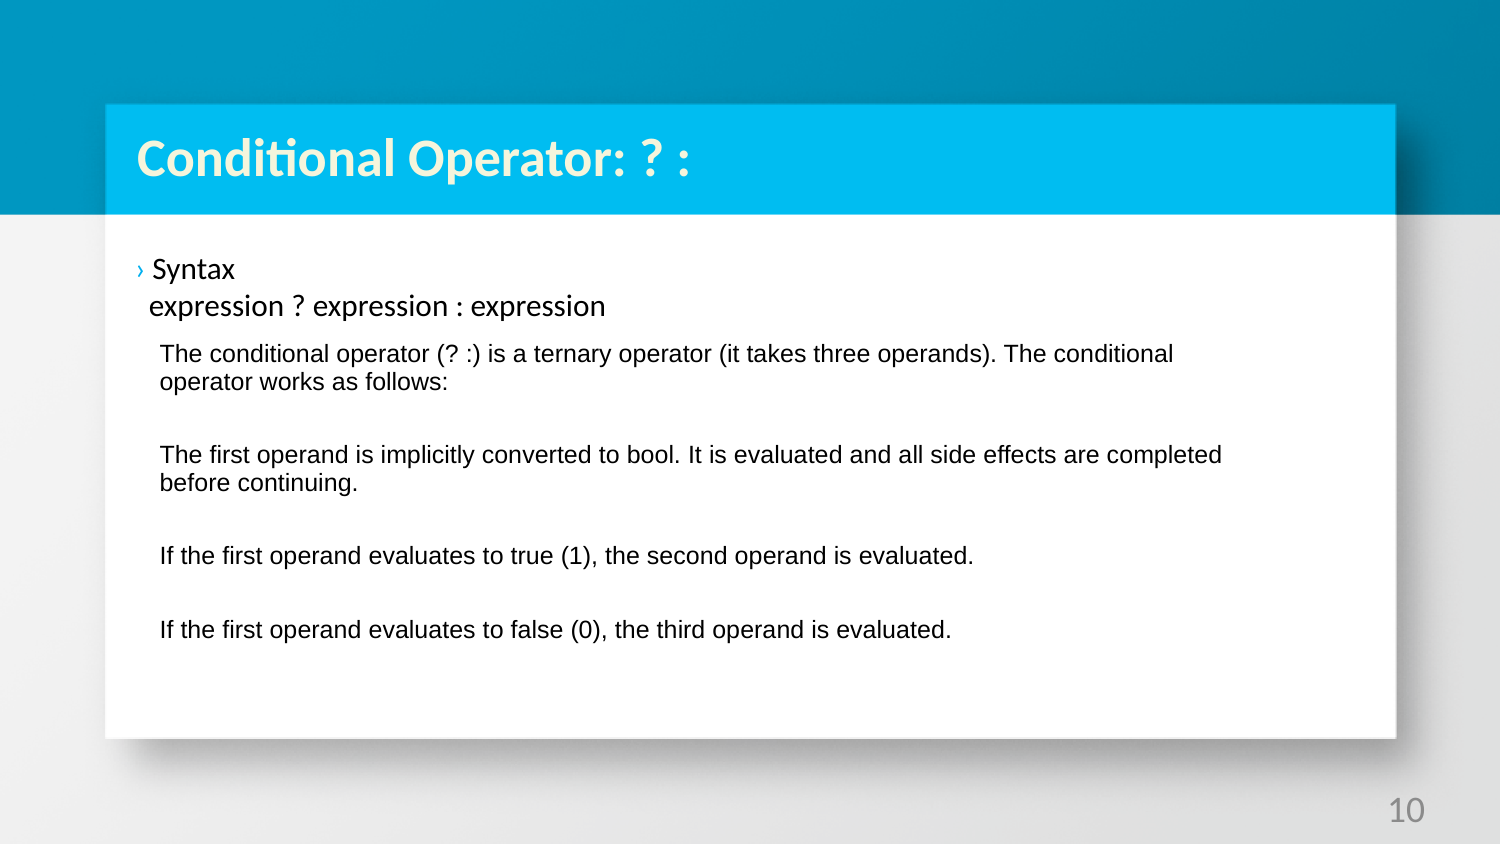

# Conditional Operator: ? :
› Syntax
 expression ? expression : expression
The conditional operator (? :) is a ternary operator (it takes three operands). The conditional operator works as follows:
The first operand is implicitly converted to bool. It is evaluated and all side effects are completed before continuing.
If the first operand evaluates to true (1), the second operand is evaluated.
If the first operand evaluates to false (0), the third operand is evaluated.
Naveed Rana
10